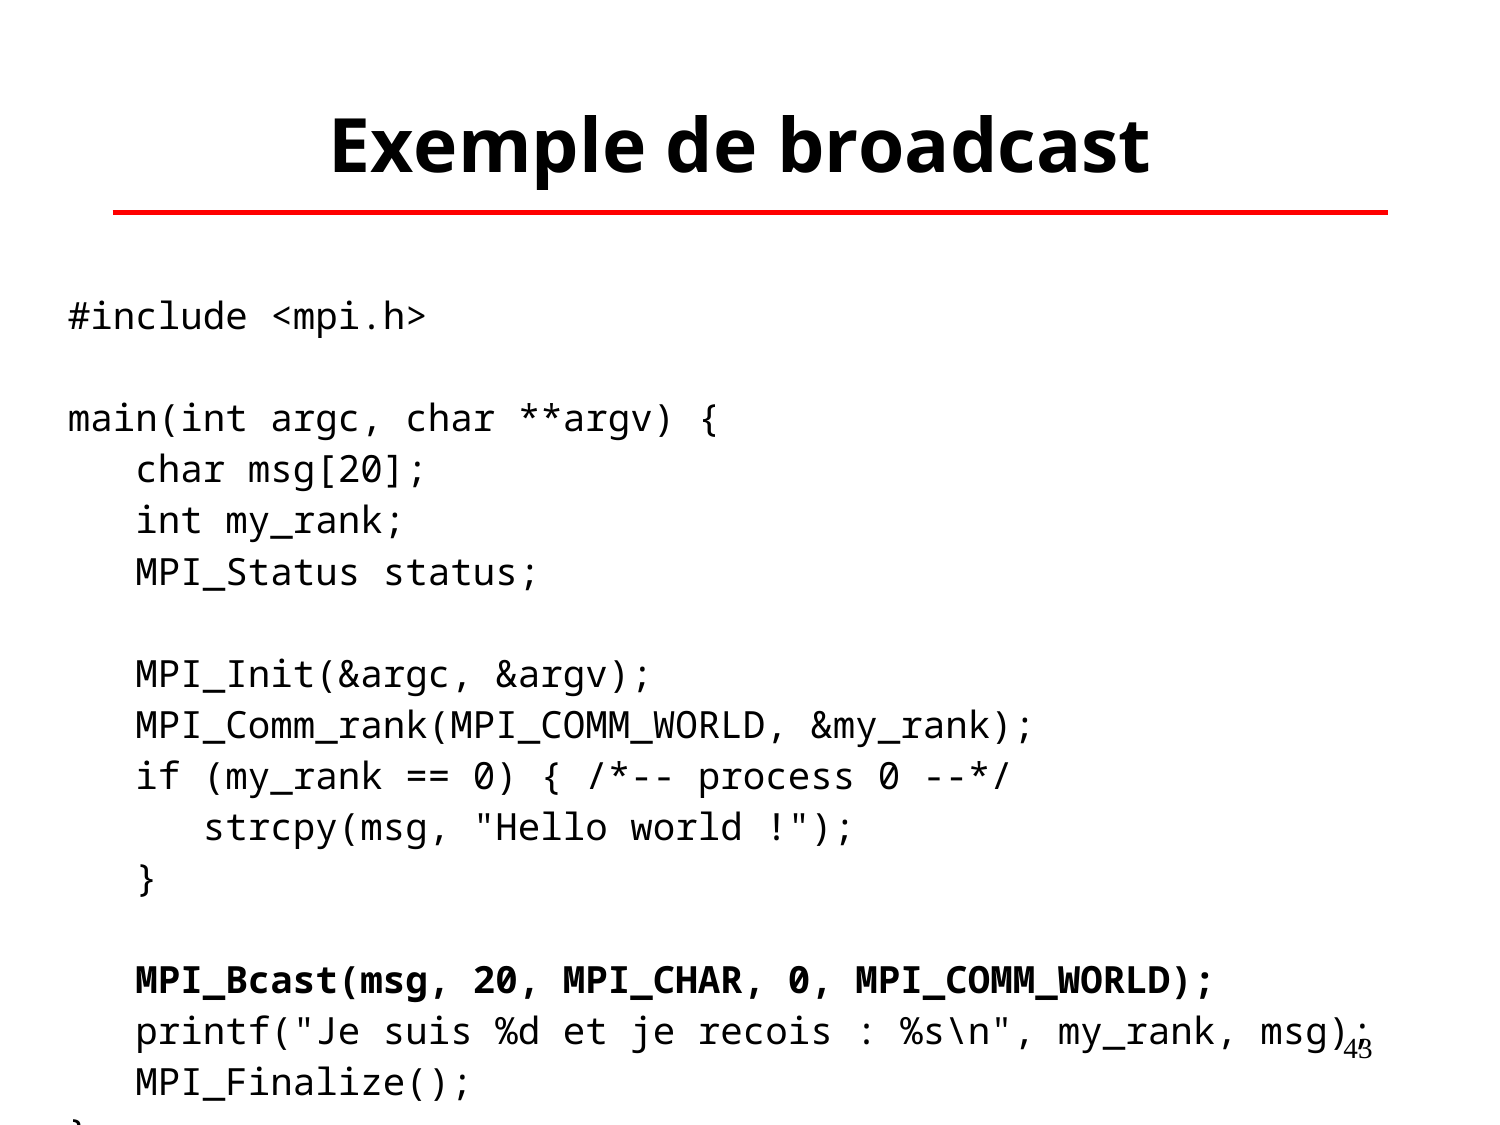

# Exemple de broadcast
#include <mpi.h>
main(int argc, char **argv) {
 char msg[20];
 int my_rank;
 MPI_Status status;
 MPI_Init(&argc, &argv);
 MPI_Comm_rank(MPI_COMM_WORLD, &my_rank);
 if (my_rank == 0) { /*-- process 0 --*/
 strcpy(msg, "Hello world !");
 }
 MPI_Bcast(msg, 20, MPI_CHAR, 0, MPI_COMM_WORLD);
 printf("Je suis %d et je recois : %s\n", my_rank, msg);
 MPI_Finalize();
}
43